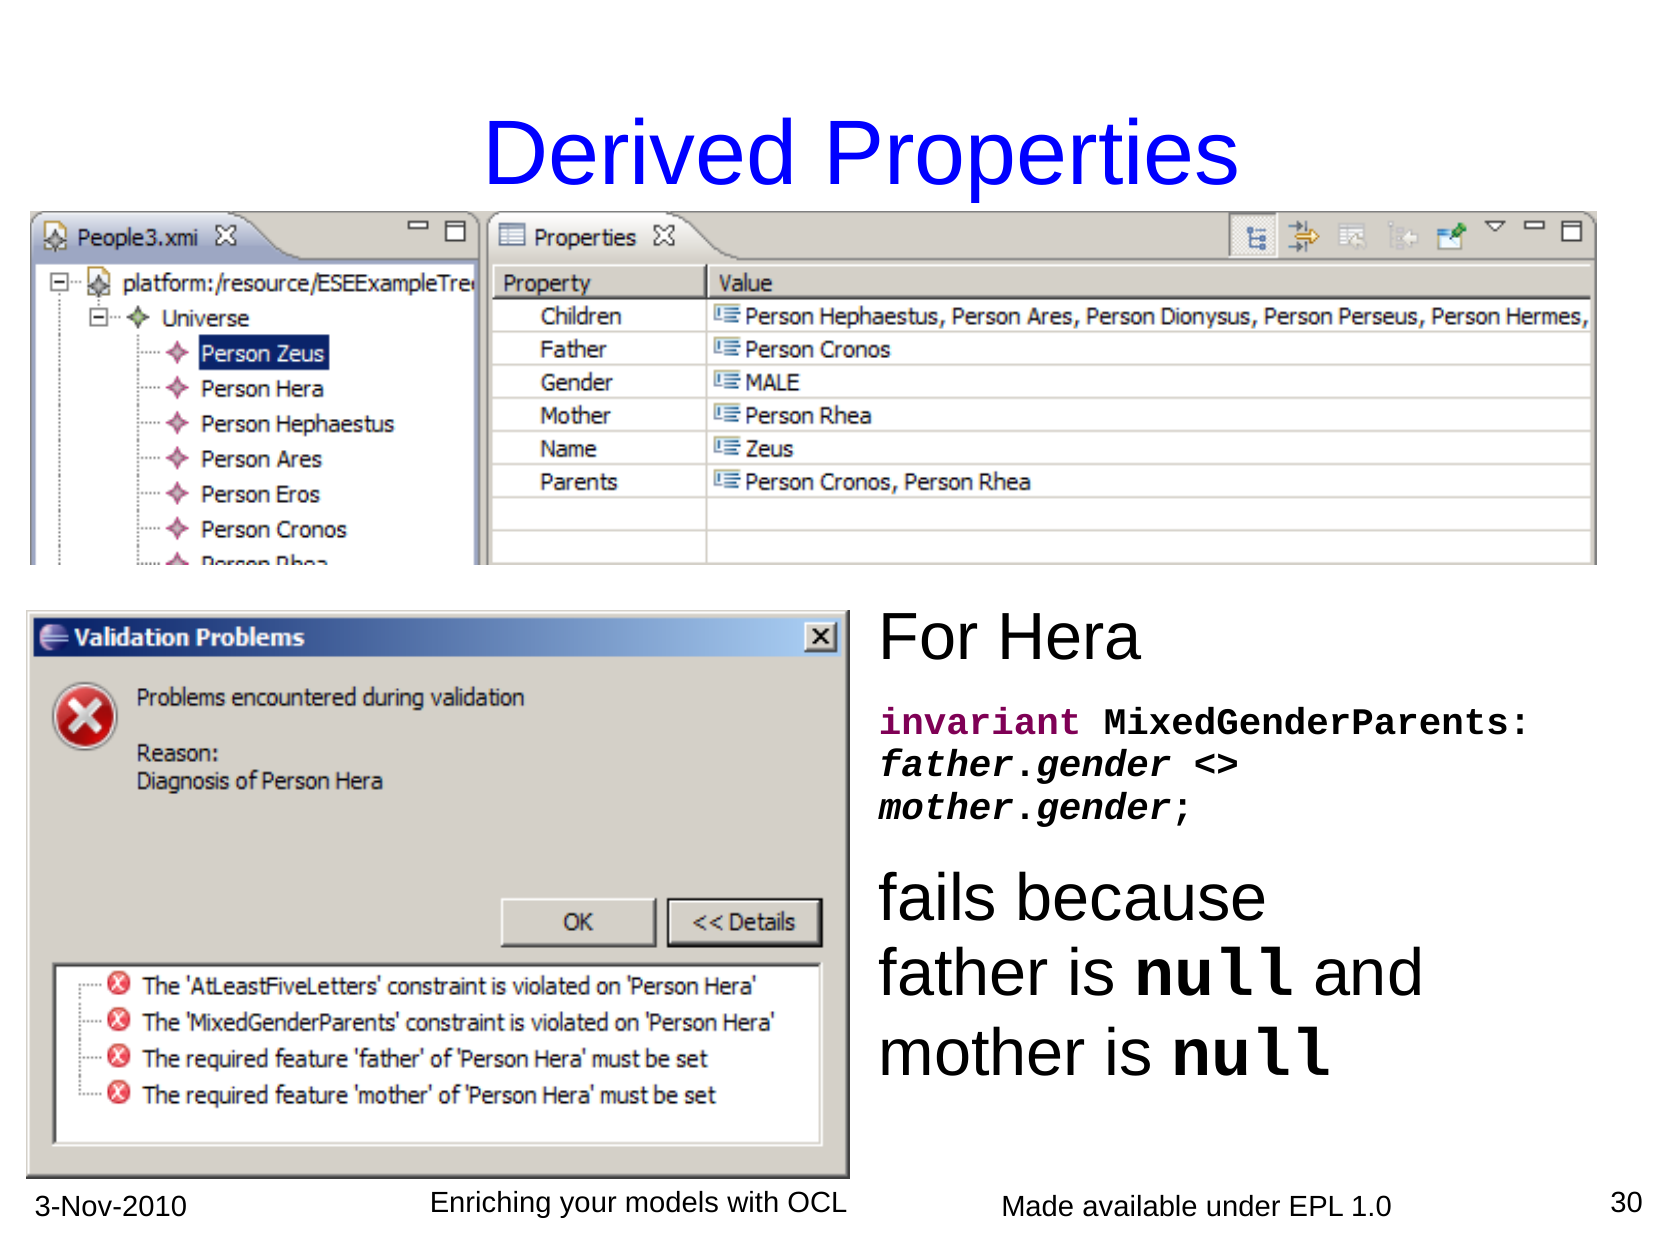

# Derived Properties
For Hera
invariant MixedGenderParents: father.gender <> mother.gender;
fails because
father is null and
mother is null
Enriching your models with OCL
30
3-Nov-2010